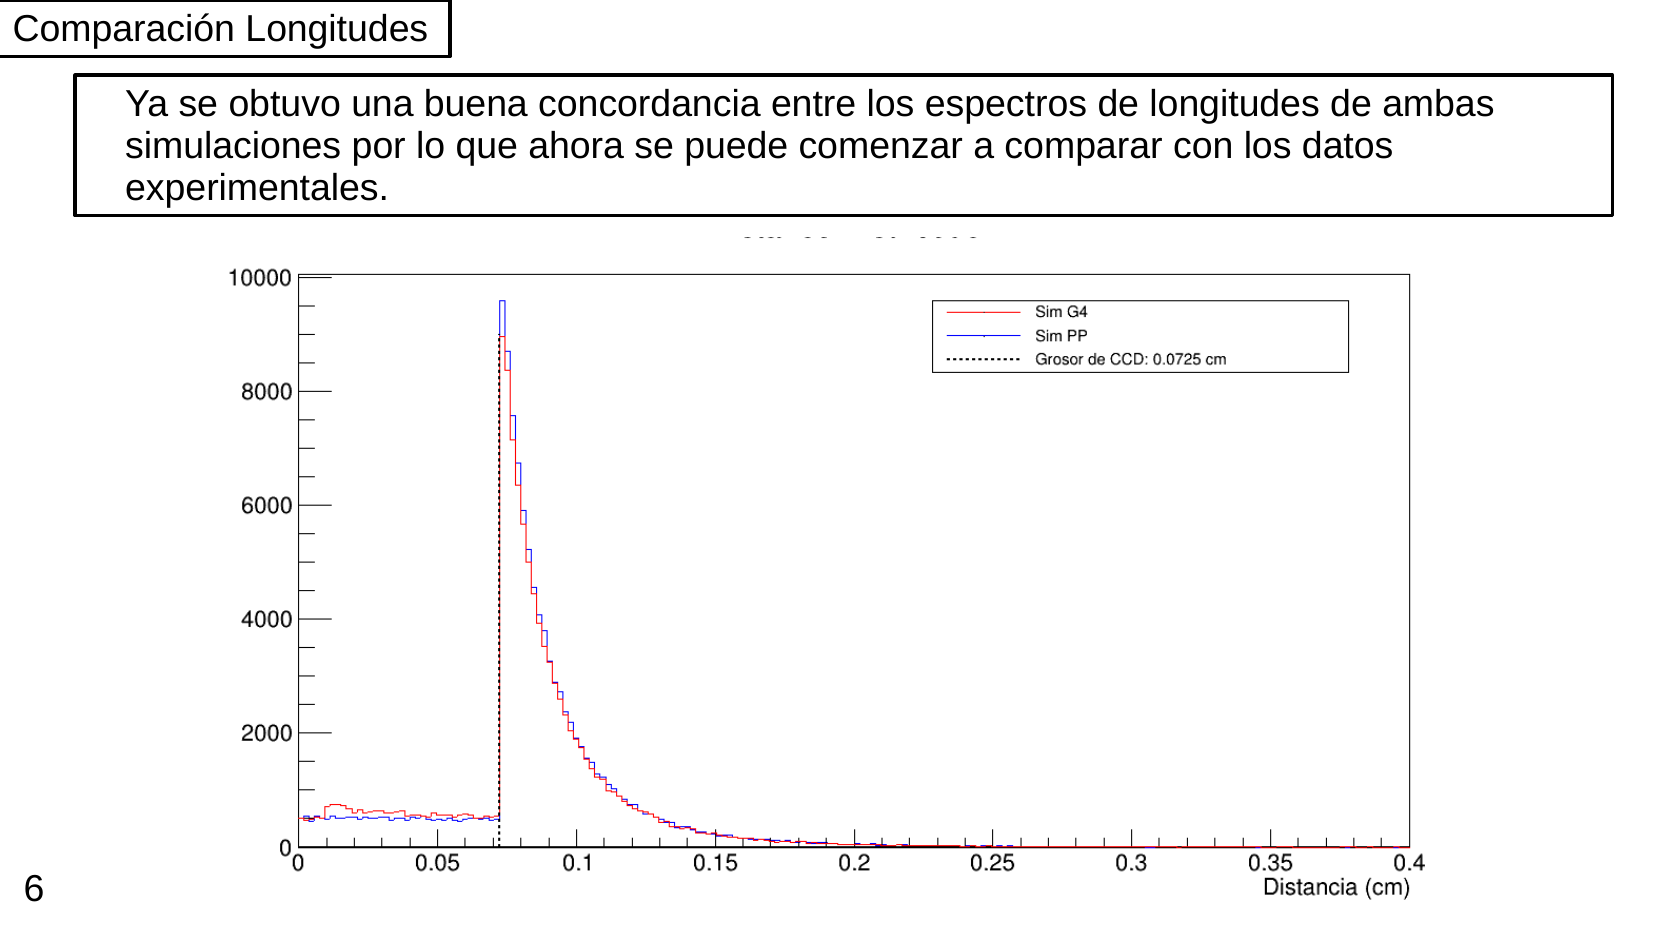

Comparación Longitudes
Ya se obtuvo una buena concordancia entre los espectros de longitudes de ambas simulaciones por lo que ahora se puede comenzar a comparar con los datos experimentales.